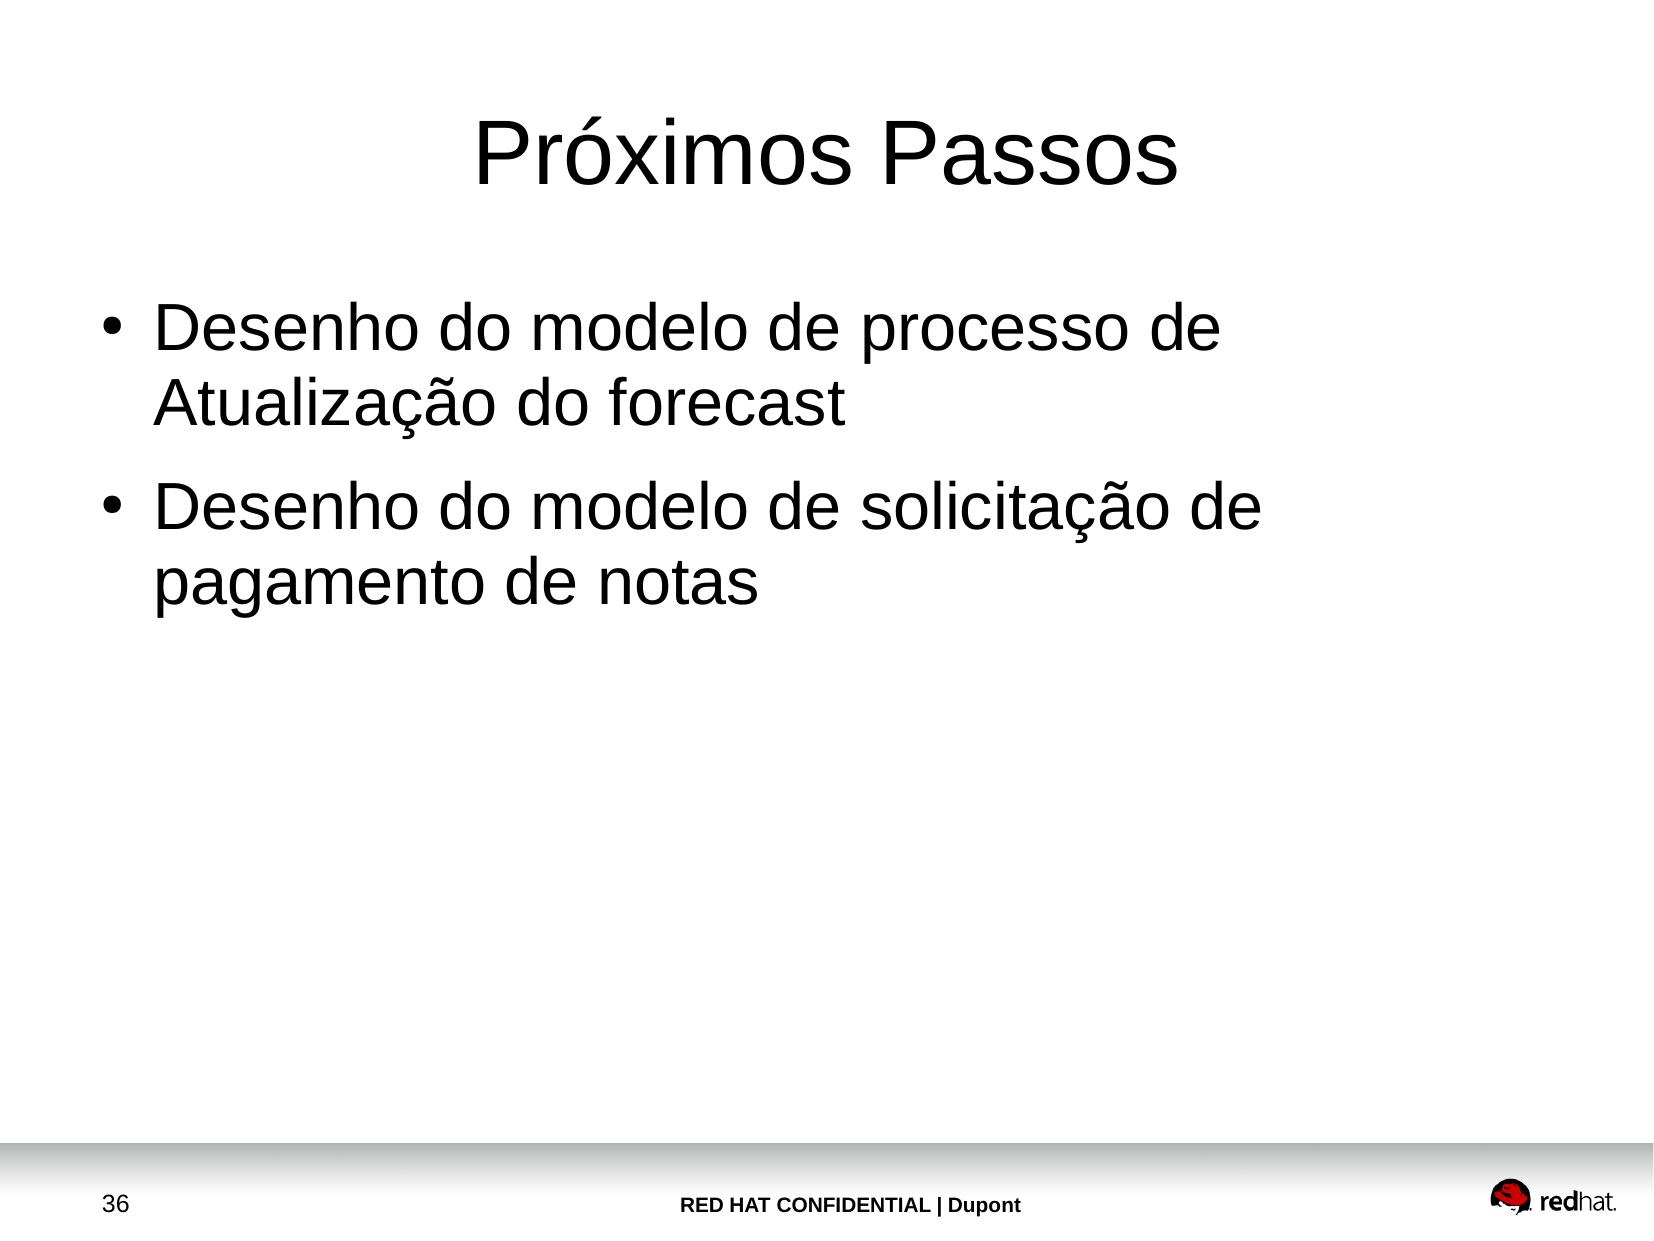

# Próximos Passos
Desenho do modelo de processo de Atualização do forecast
Desenho do modelo de solicitação de pagamento de notas